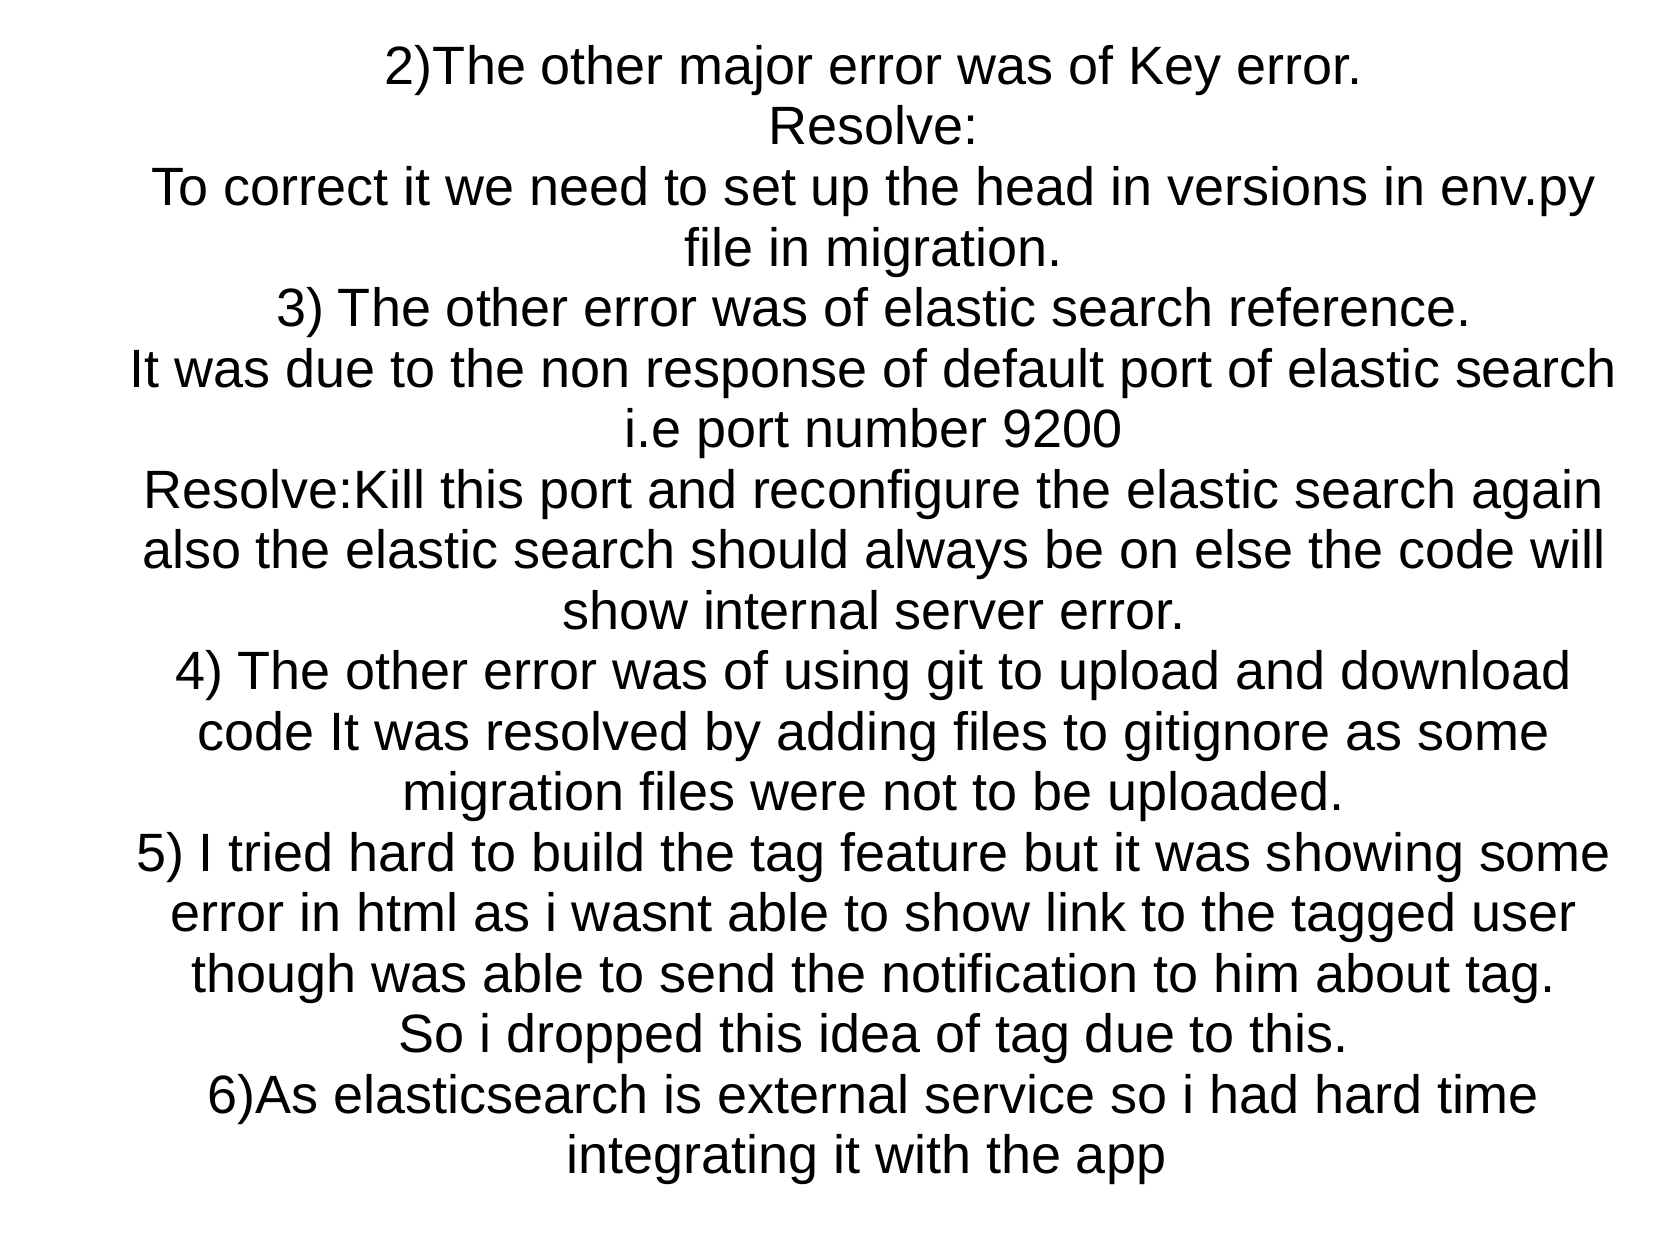

# 2)The other major error was of Key error.
Resolve:
To correct it we need to set up the head in versions in env.py file in migration.
3) The other error was of elastic search reference.
It was due to the non response of default port of elastic search i.e port number 9200
Resolve:Kill this port and reconfigure the elastic search again also the elastic search should always be on else the code will show internal server error.
4) The other error was of using git to upload and download code It was resolved by adding files to gitignore as some migration files were not to be uploaded.
5) I tried hard to build the tag feature but it was showing some error in html as i wasnt able to show link to the tagged user though was able to send the notification to him about tag.
So i dropped this idea of tag due to this.
6)As elasticsearch is external service so i had hard time integrating it with the app